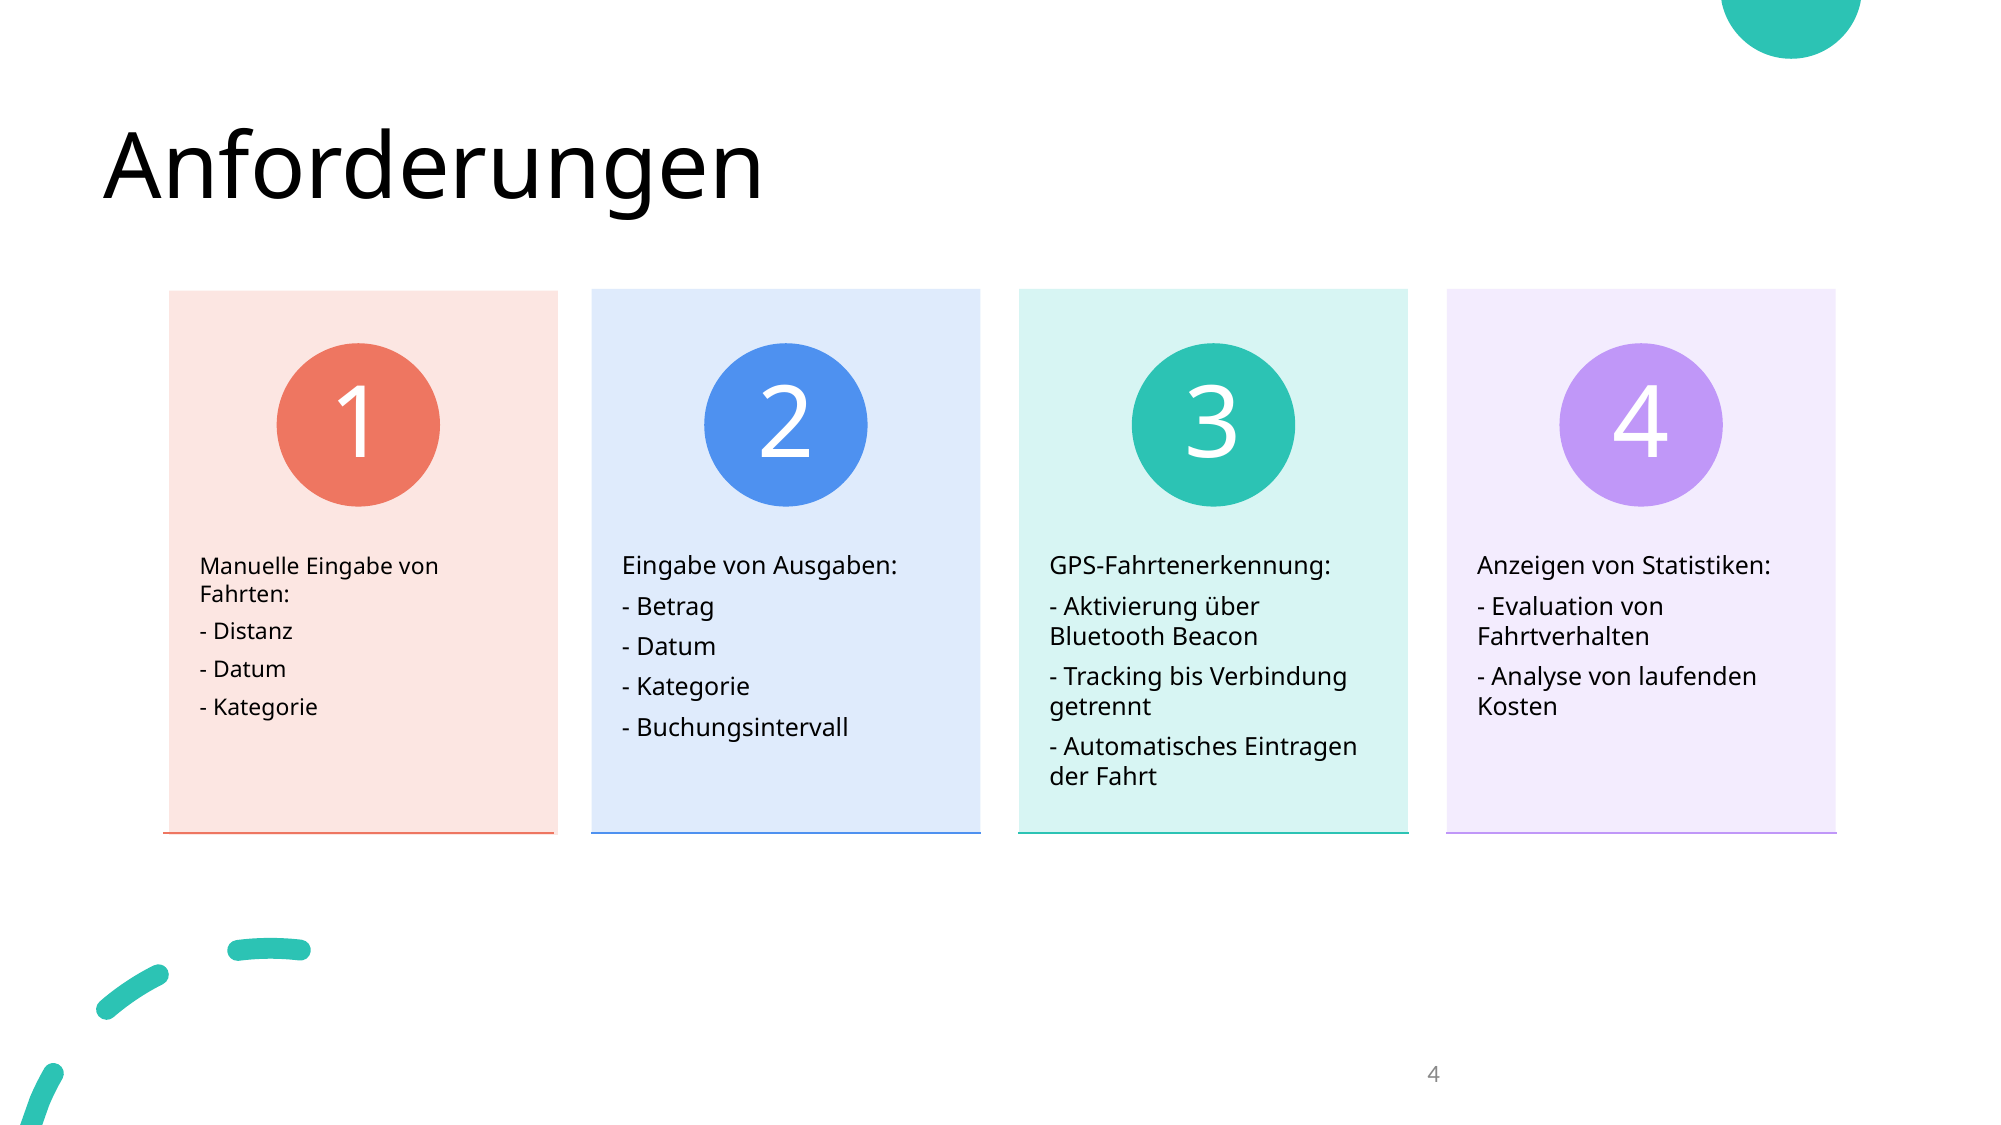

# Anforderungen
Eingabe von Ausgaben:
- Betrag
- Datum
- Kategorie
- Buchungsintervall
GPS-Fahrtenerkennung:
- Aktivierung über Bluetooth Beacon
- Tracking bis Verbindung getrennt
- Automatisches Eintragen der Fahrt
Anzeigen von Statistiken:
- Evaluation von Fahrtverhalten
- Analyse von laufenden Kosten
Manuelle Eingabe von Fahrten:
- Distanz
- Datum
- Kategorie
1
2
3
4